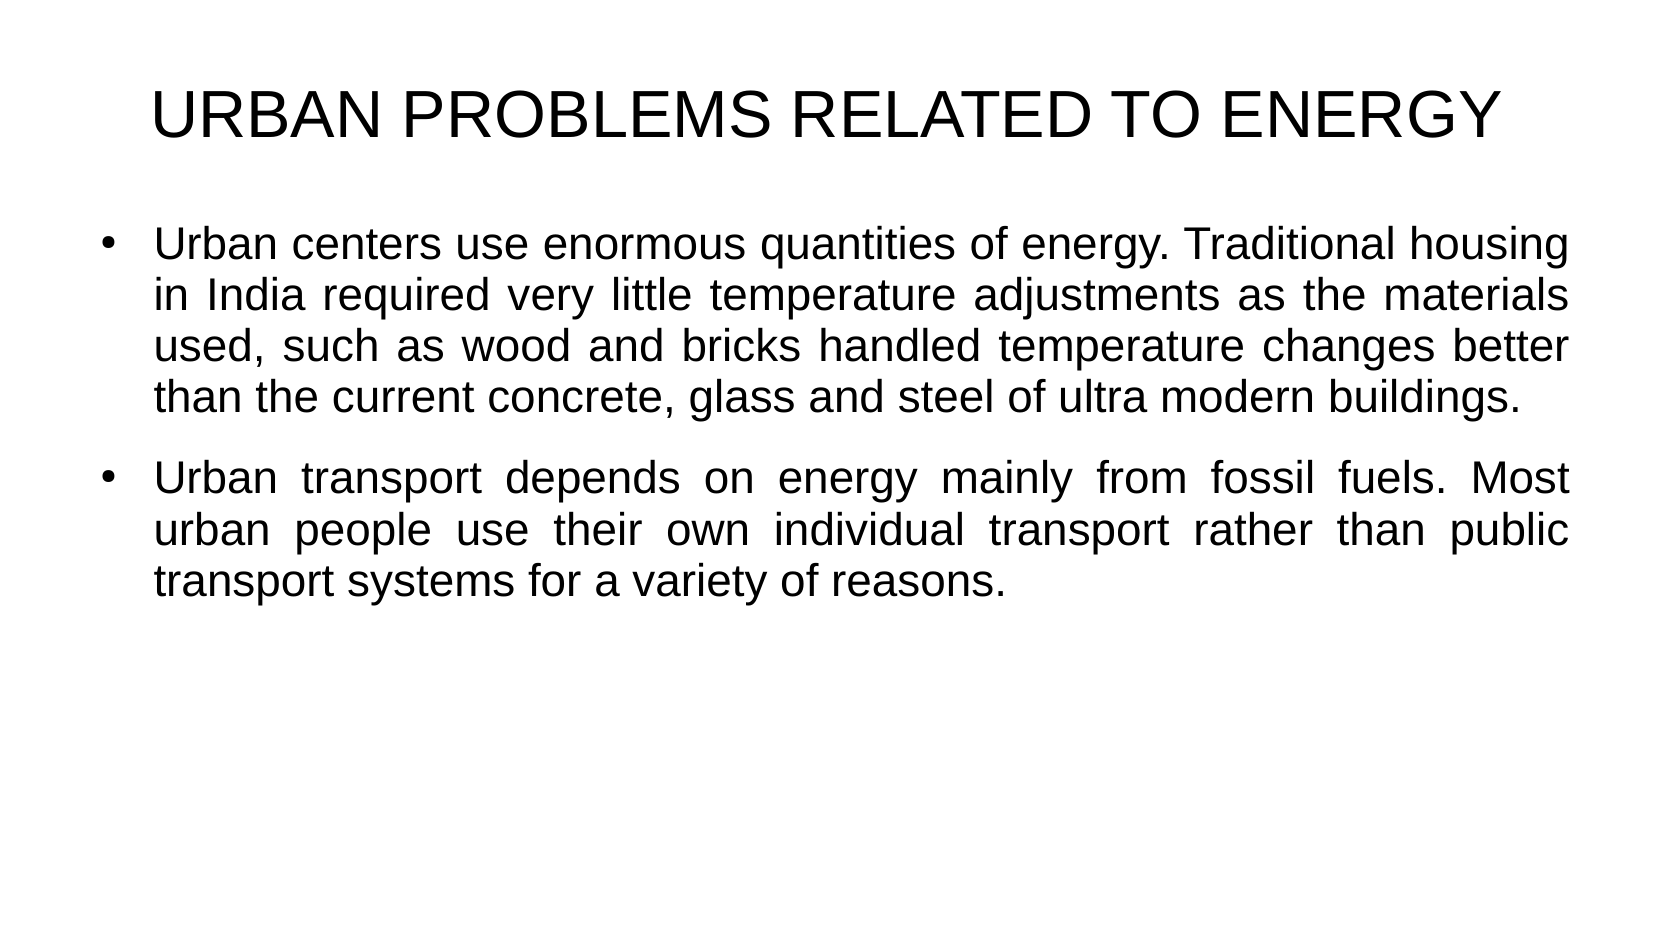

# URBAN PROBLEMS RELATED TO ENERGY
Urban centers use enormous quantities of energy. Traditional housing in India required very little temperature adjustments as the materials used, such as wood and bricks handled temperature changes better than the current concrete, glass and steel of ultra modern buildings.
Urban transport depends on energy mainly from fossil fuels. Most urban people use their own individual transport rather than public transport systems for a variety of reasons.